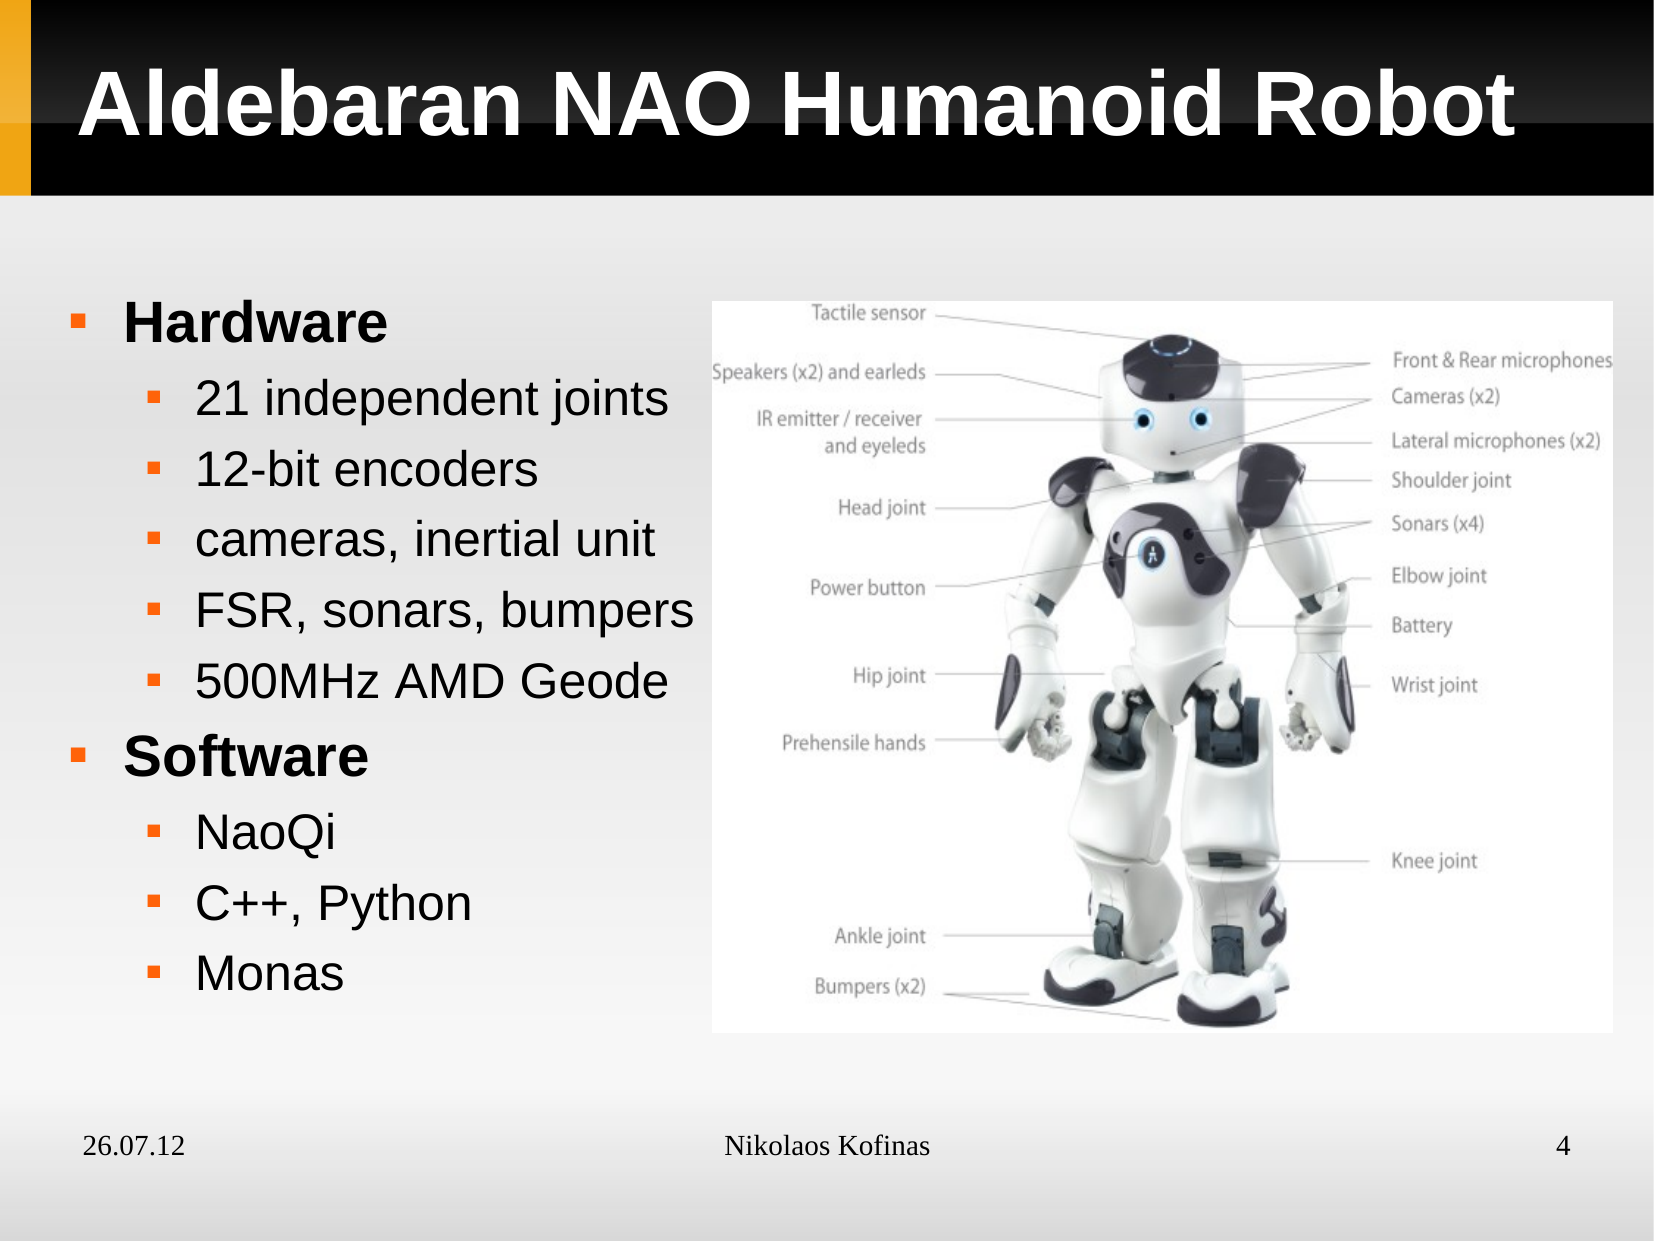

# Aldebaran NAO Humanoid Robot
Hardware
21 independent joints
12-bit encoders
cameras, inertial unit
FSR, sonars, bumpers
500MHz AMD Geode
Software
NaoQi
C++, Python
Monas
26.07.12
Νικόλαος Κοφινάς
4